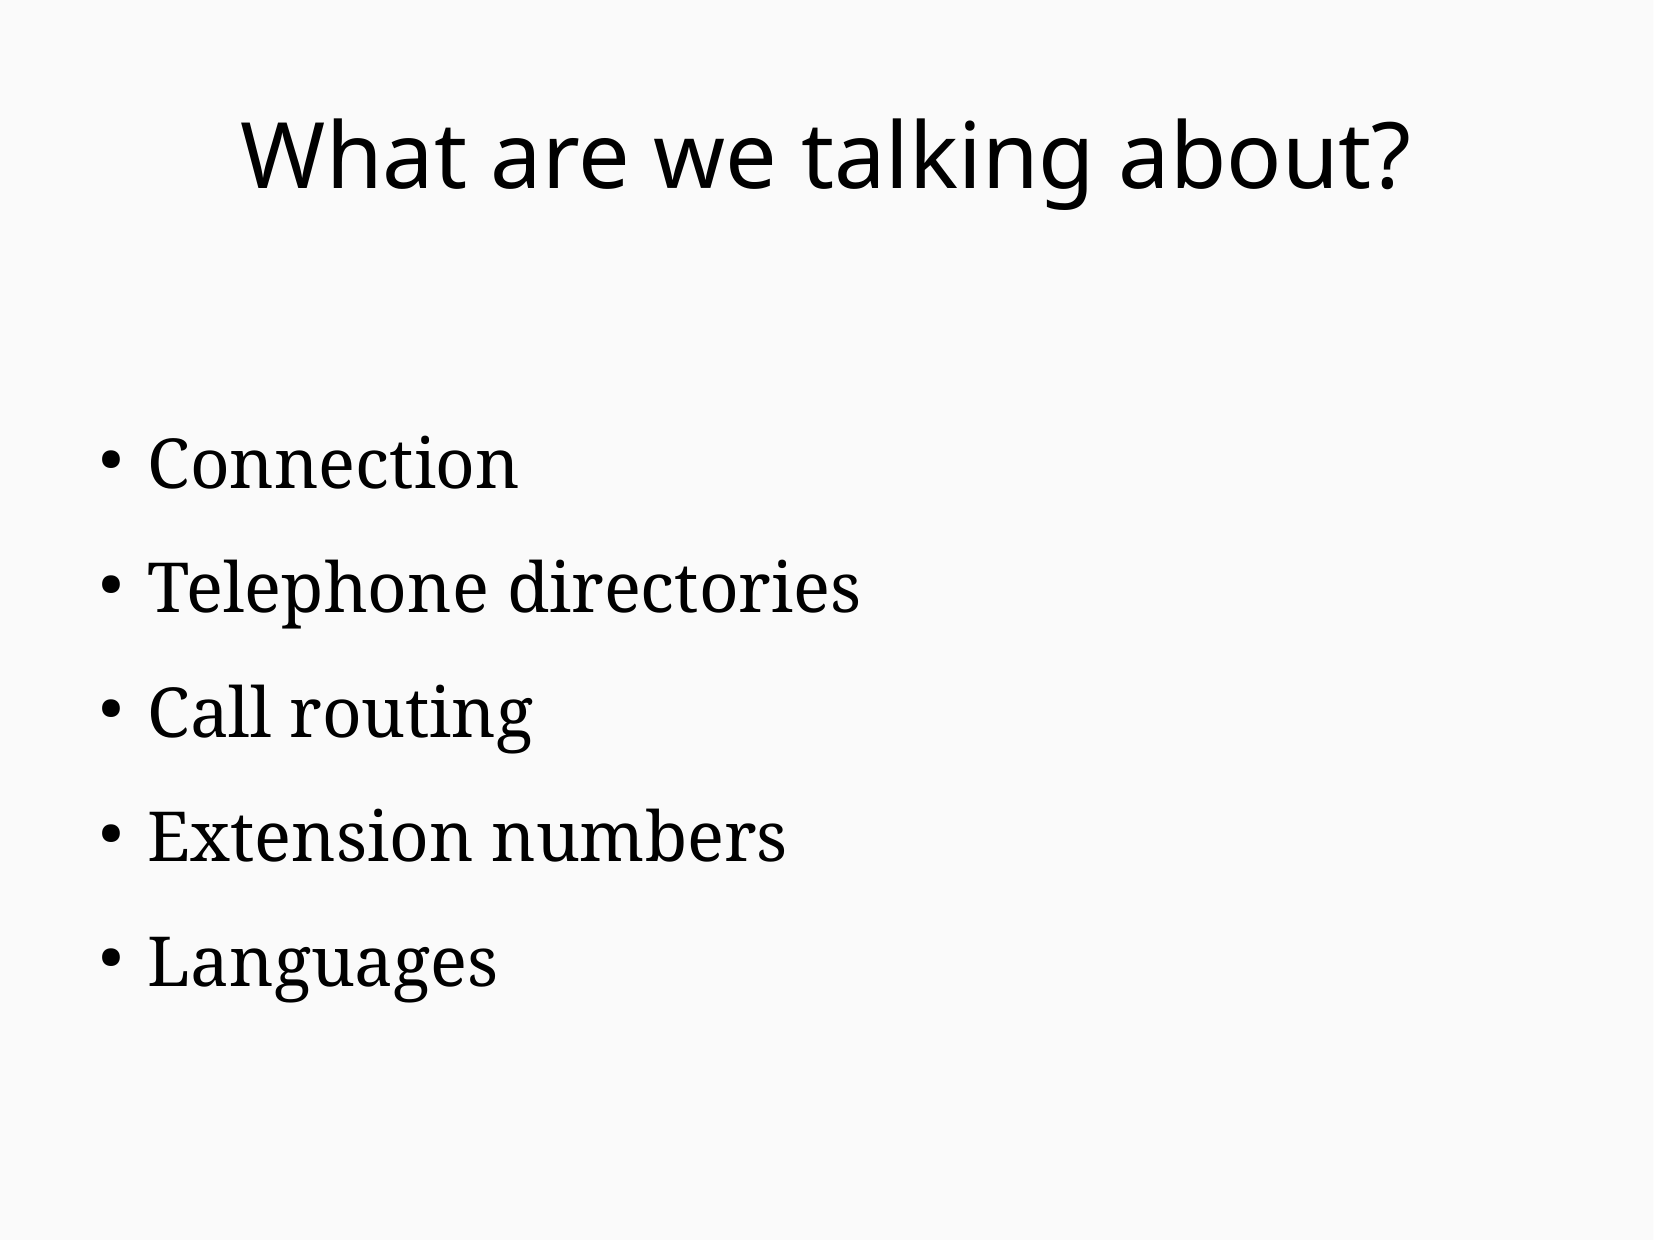

# What are we talking about?
Connection
Telephone directories
Call routing
Extension numbers
Languages